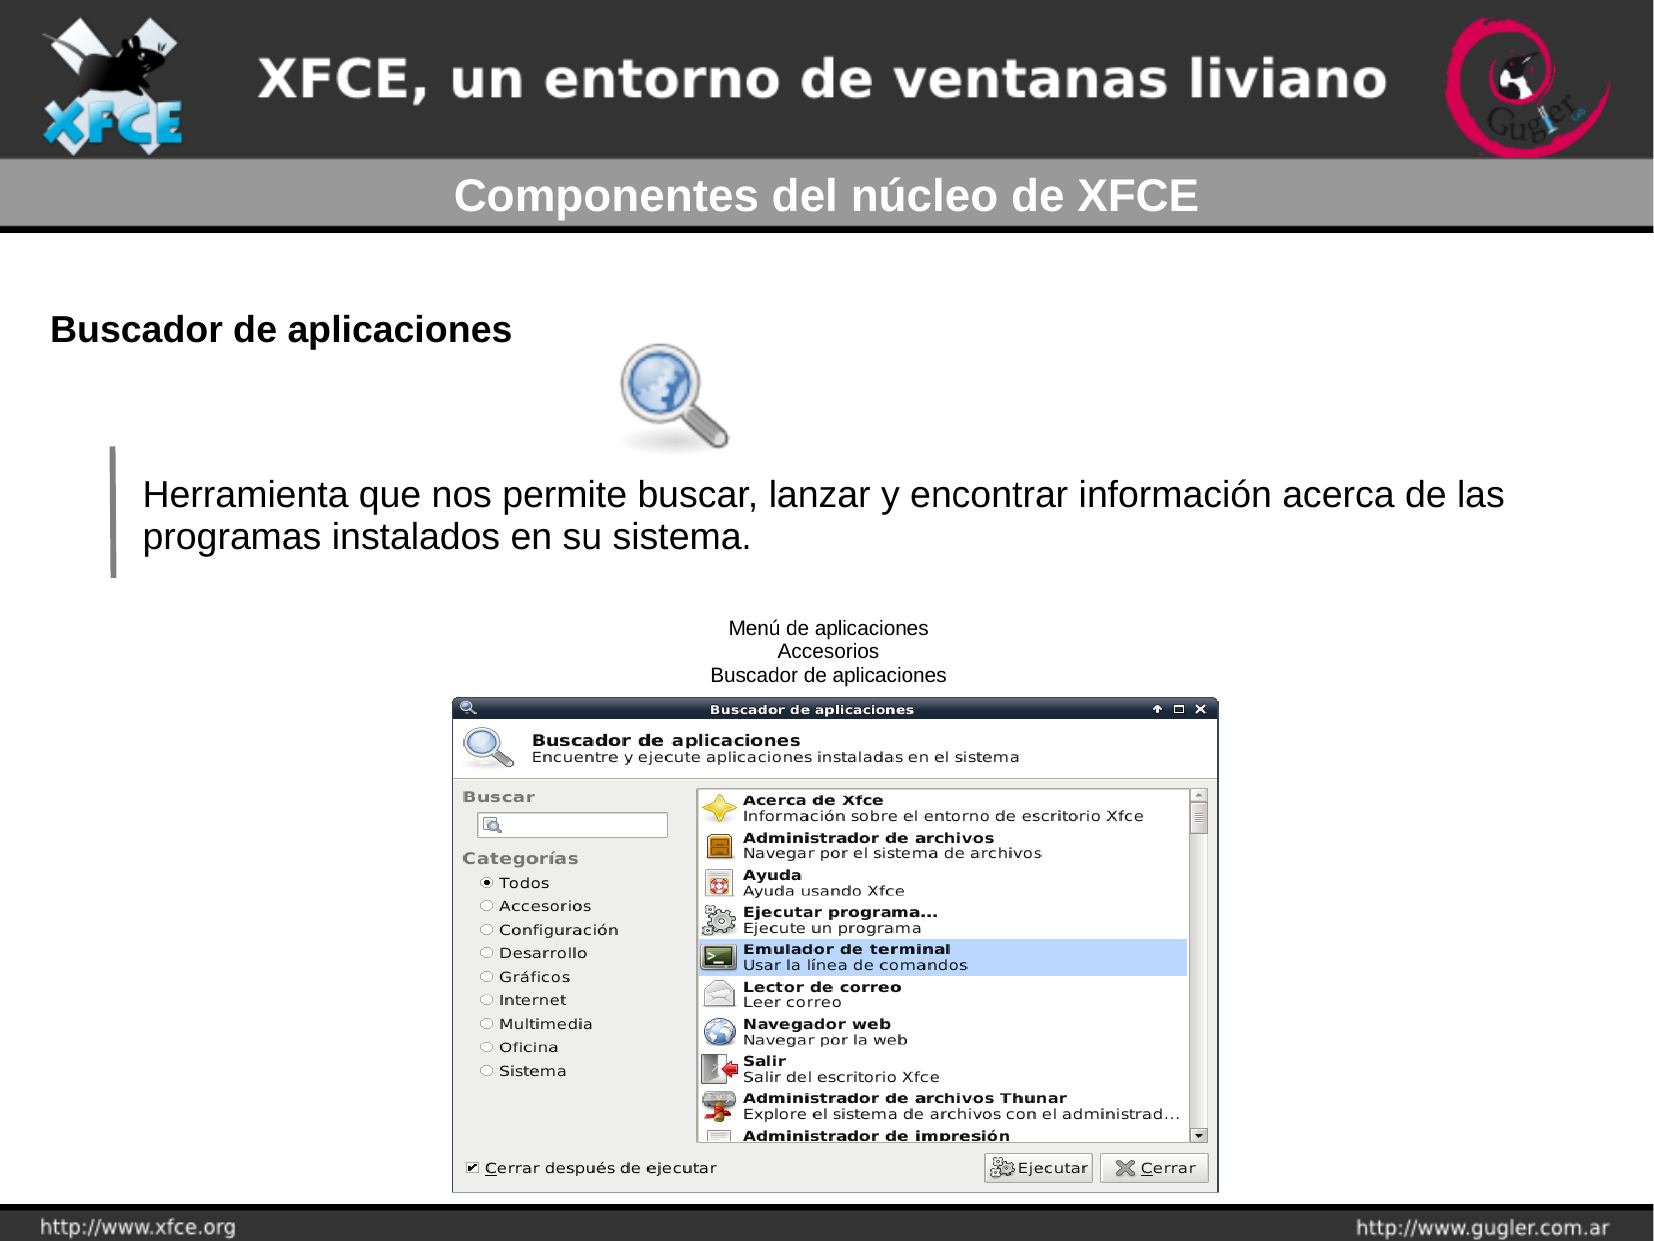

Componentes del núcleo de XFCE
Buscador de aplicaciones
Herramienta que nos permite buscar, lanzar y encontrar información acerca de las programas instalados en su sistema.
Menú de aplicaciones
Accesorios
Buscador de aplicaciones